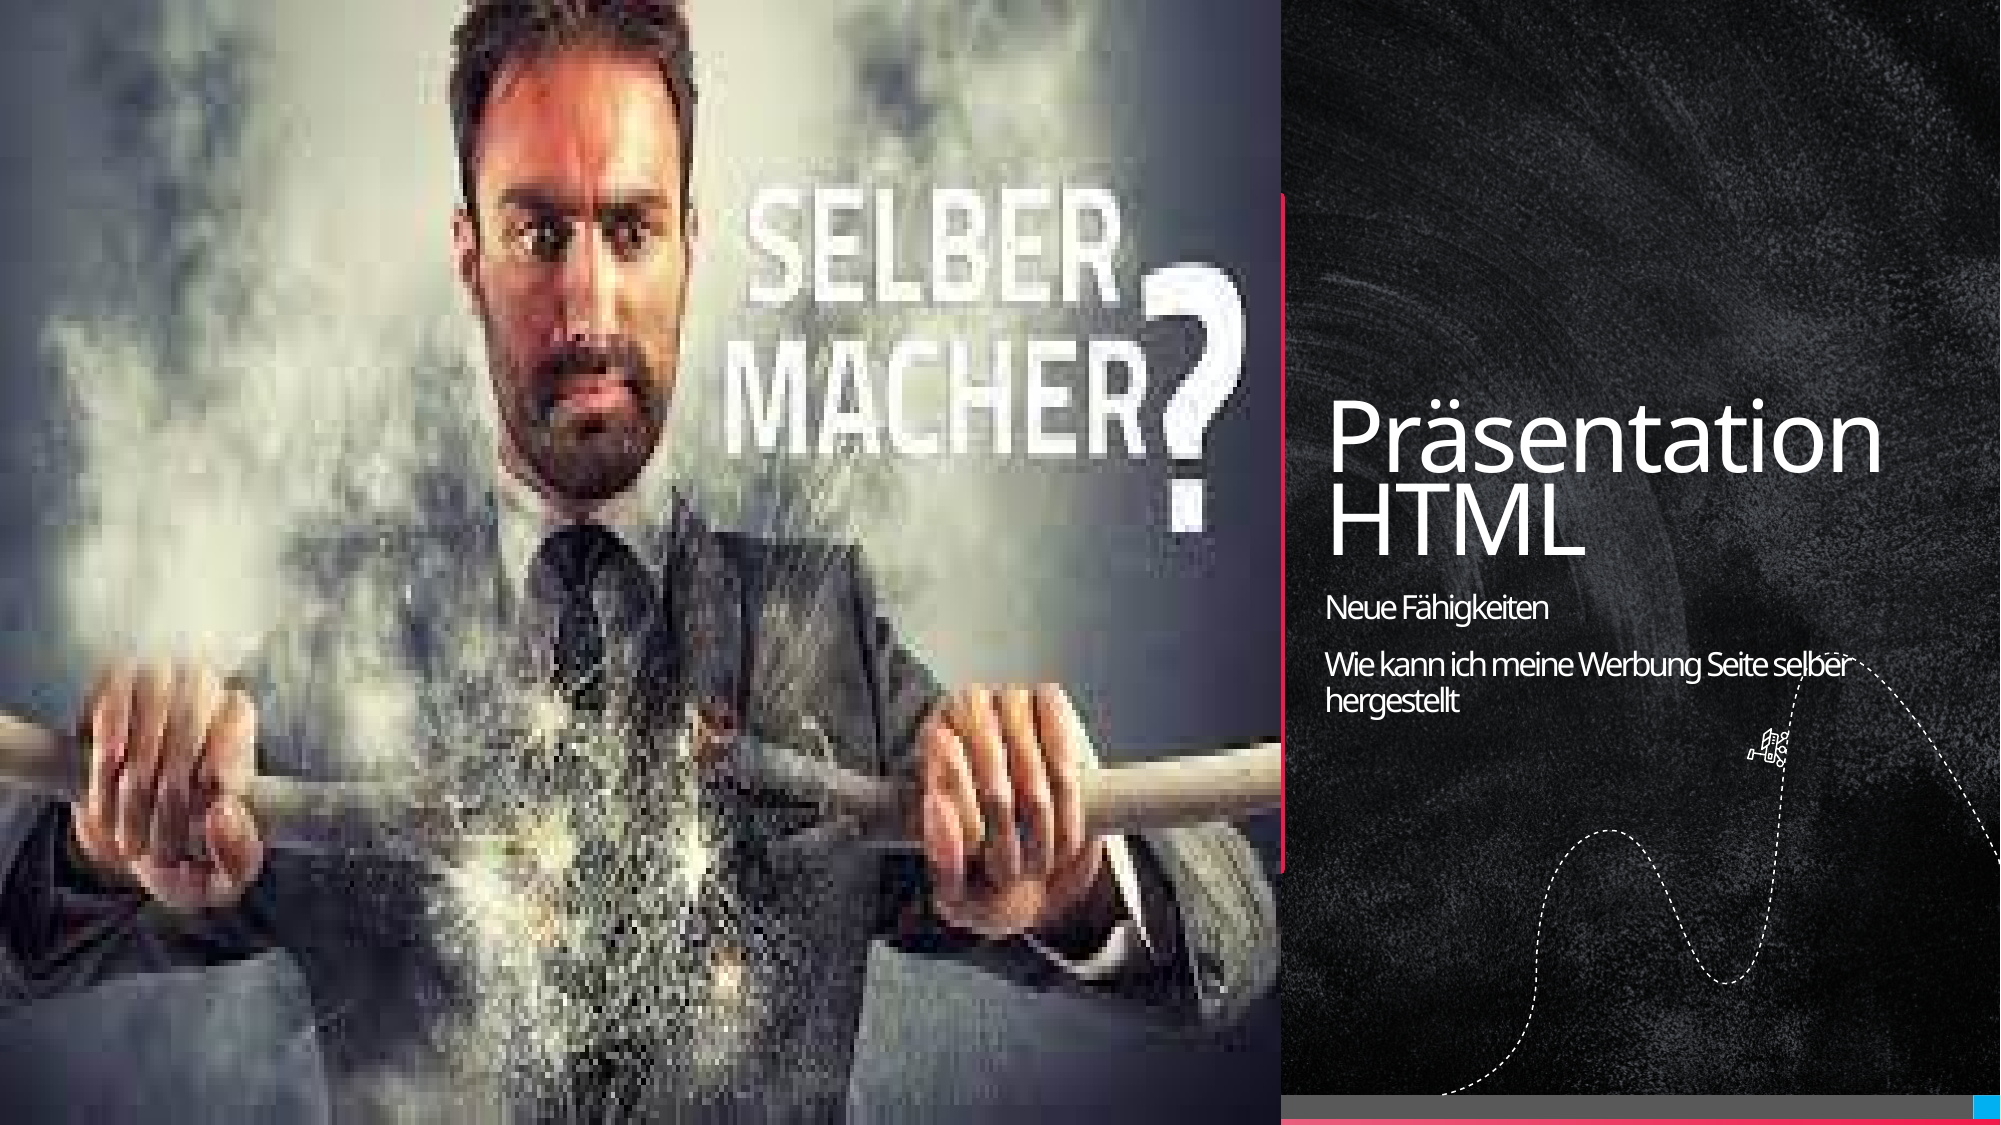

# Präsentation HTML
Neue Fähigkeiten
Wie kann ich meine Werbung Seite selber hergestellt